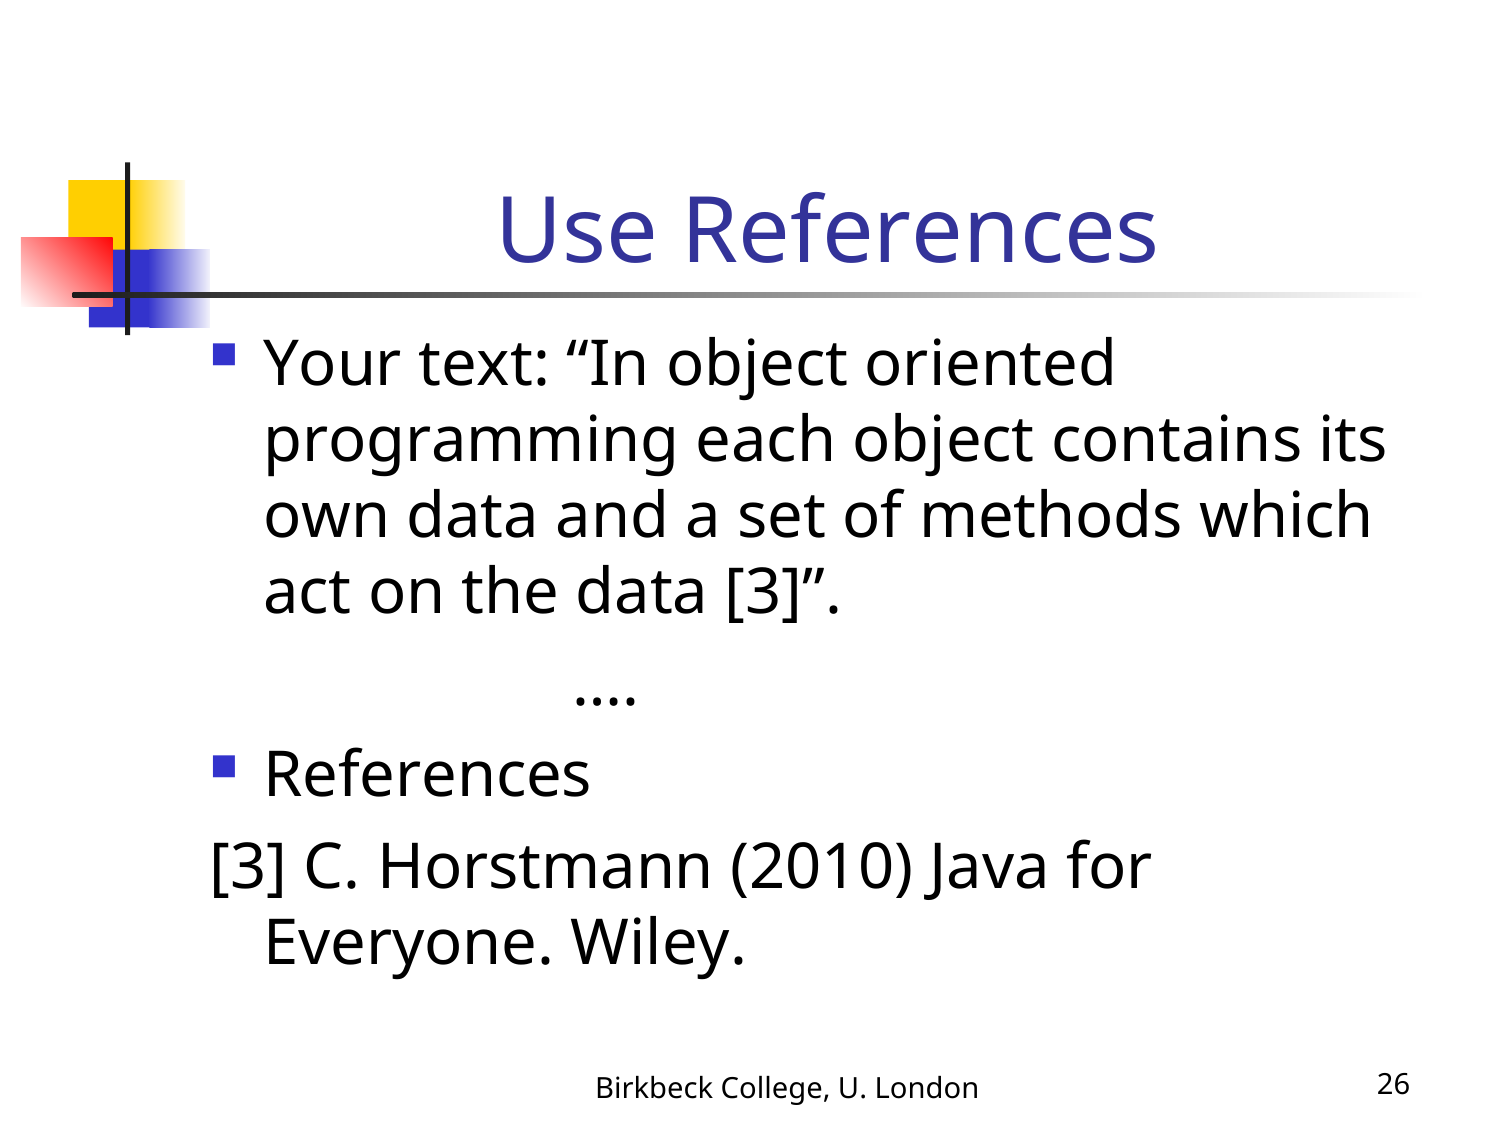

# Use References
Your text: “In object oriented programming each object contains its own data and a set of methods which act on the data [3]”.
 ….
References
[3] C. Horstmann (2010) Java for Everyone. Wiley.
Birkbeck College, U. London